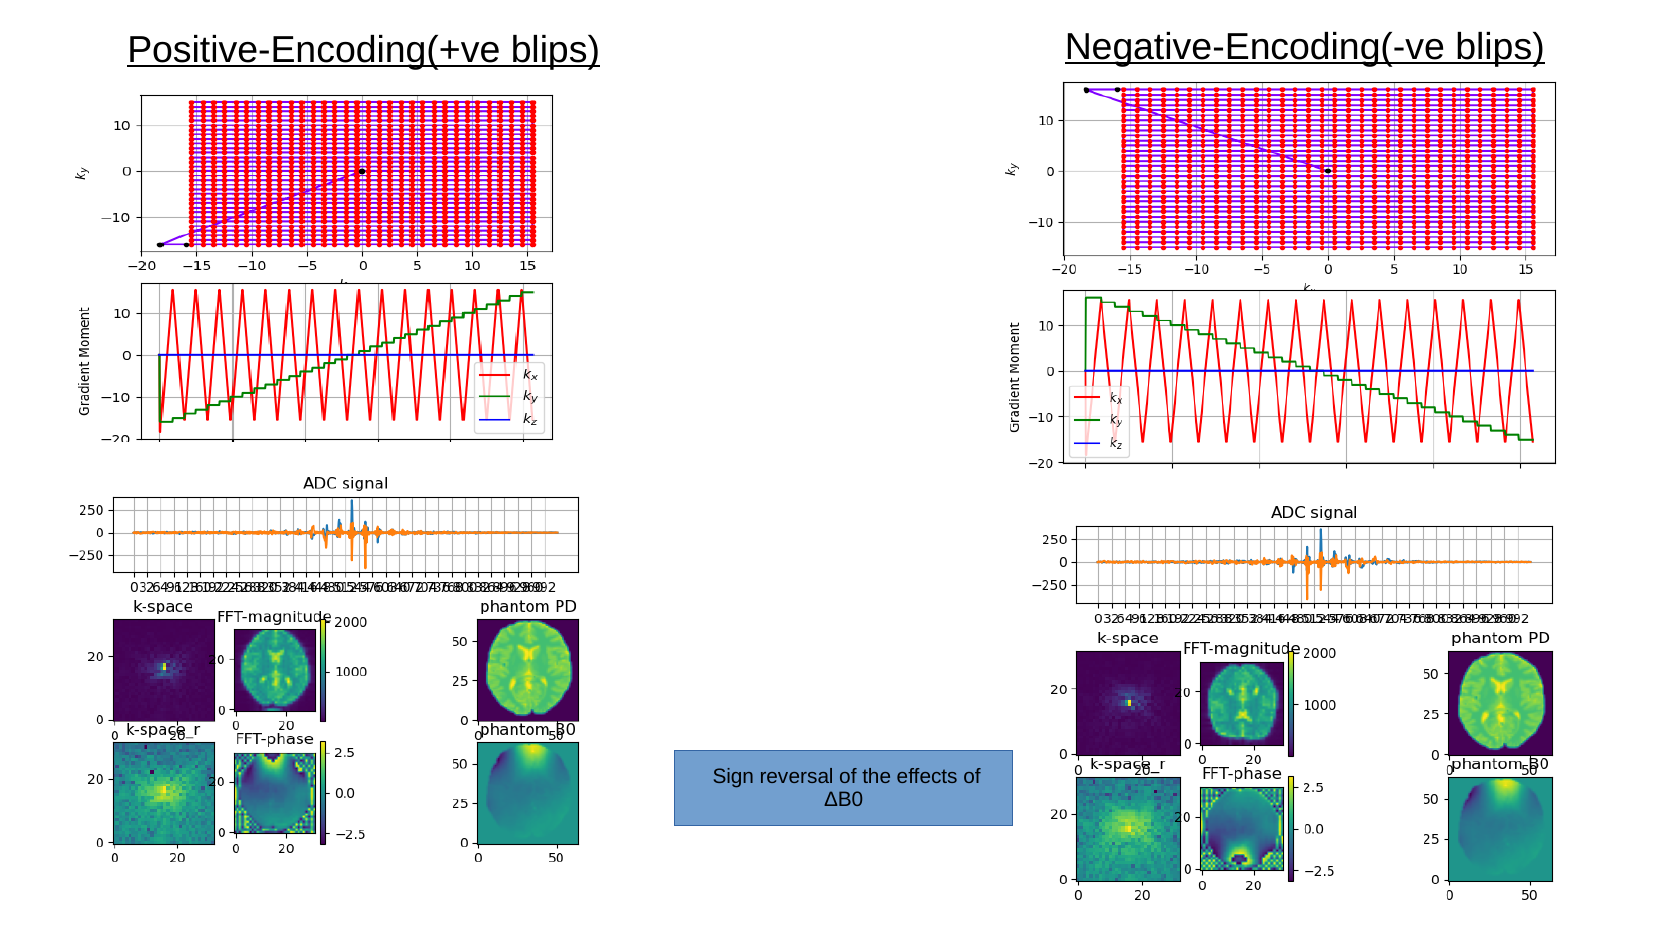

Negative-Encoding(-ve blips)
Positive-Encoding(+ve blips)
 Sign reversal of the effects of ΔB0